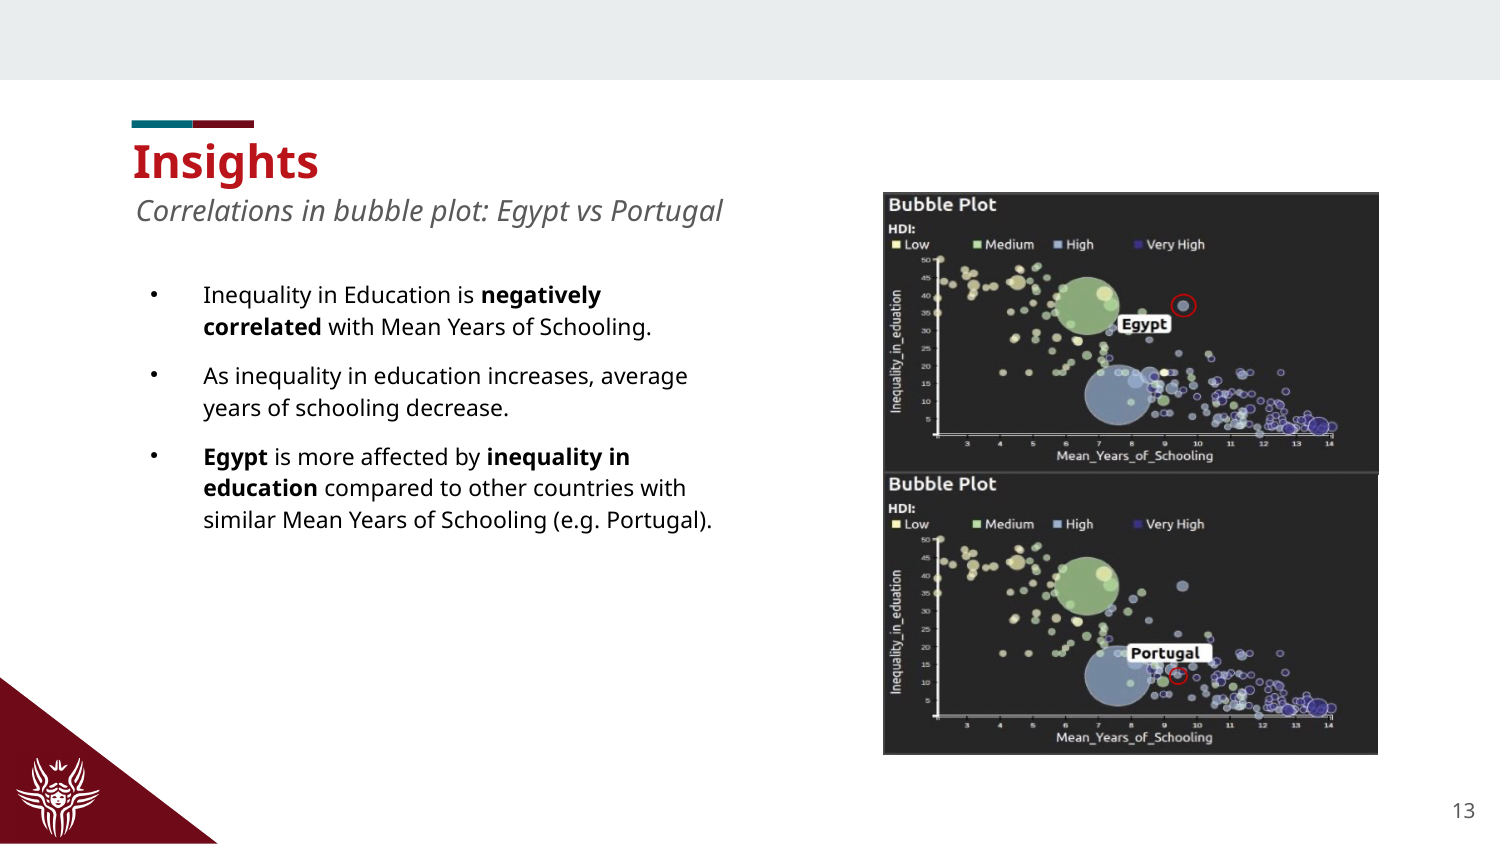

# Insights
Correlations in bubble plot: Egypt vs Portugal
Inequality in Education is negatively correlated with Mean Years of Schooling.
As inequality in education increases, average years of schooling decrease.
Egypt is more affected by inequality in education compared to other countries with similar Mean Years of Schooling (e.g. Portugal).